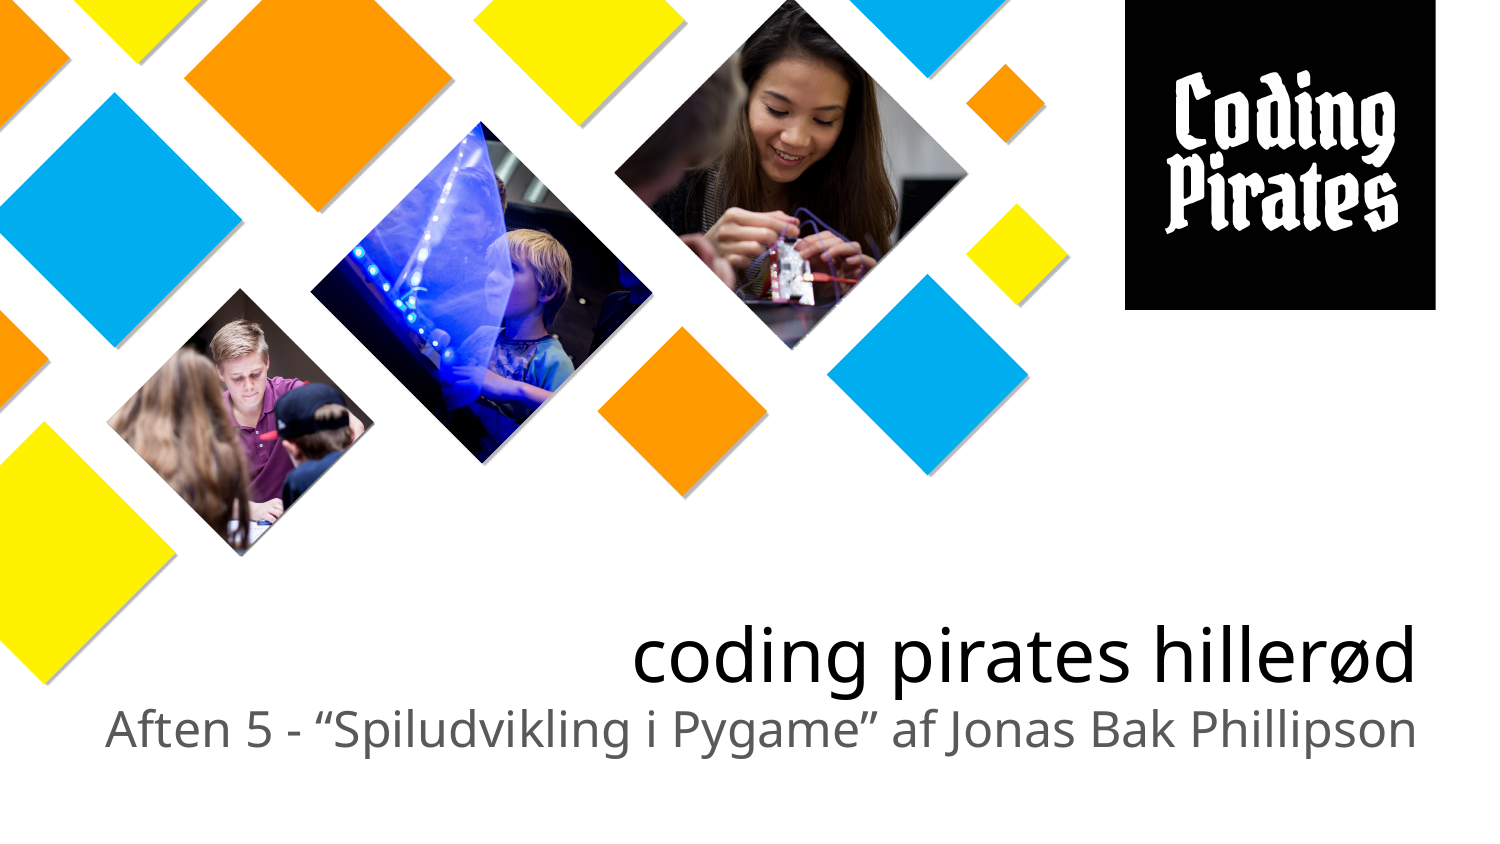

# coding pirates hillerød Aften 5 - “Spiludvikling i Pygame” af Jonas Bak Phillipson